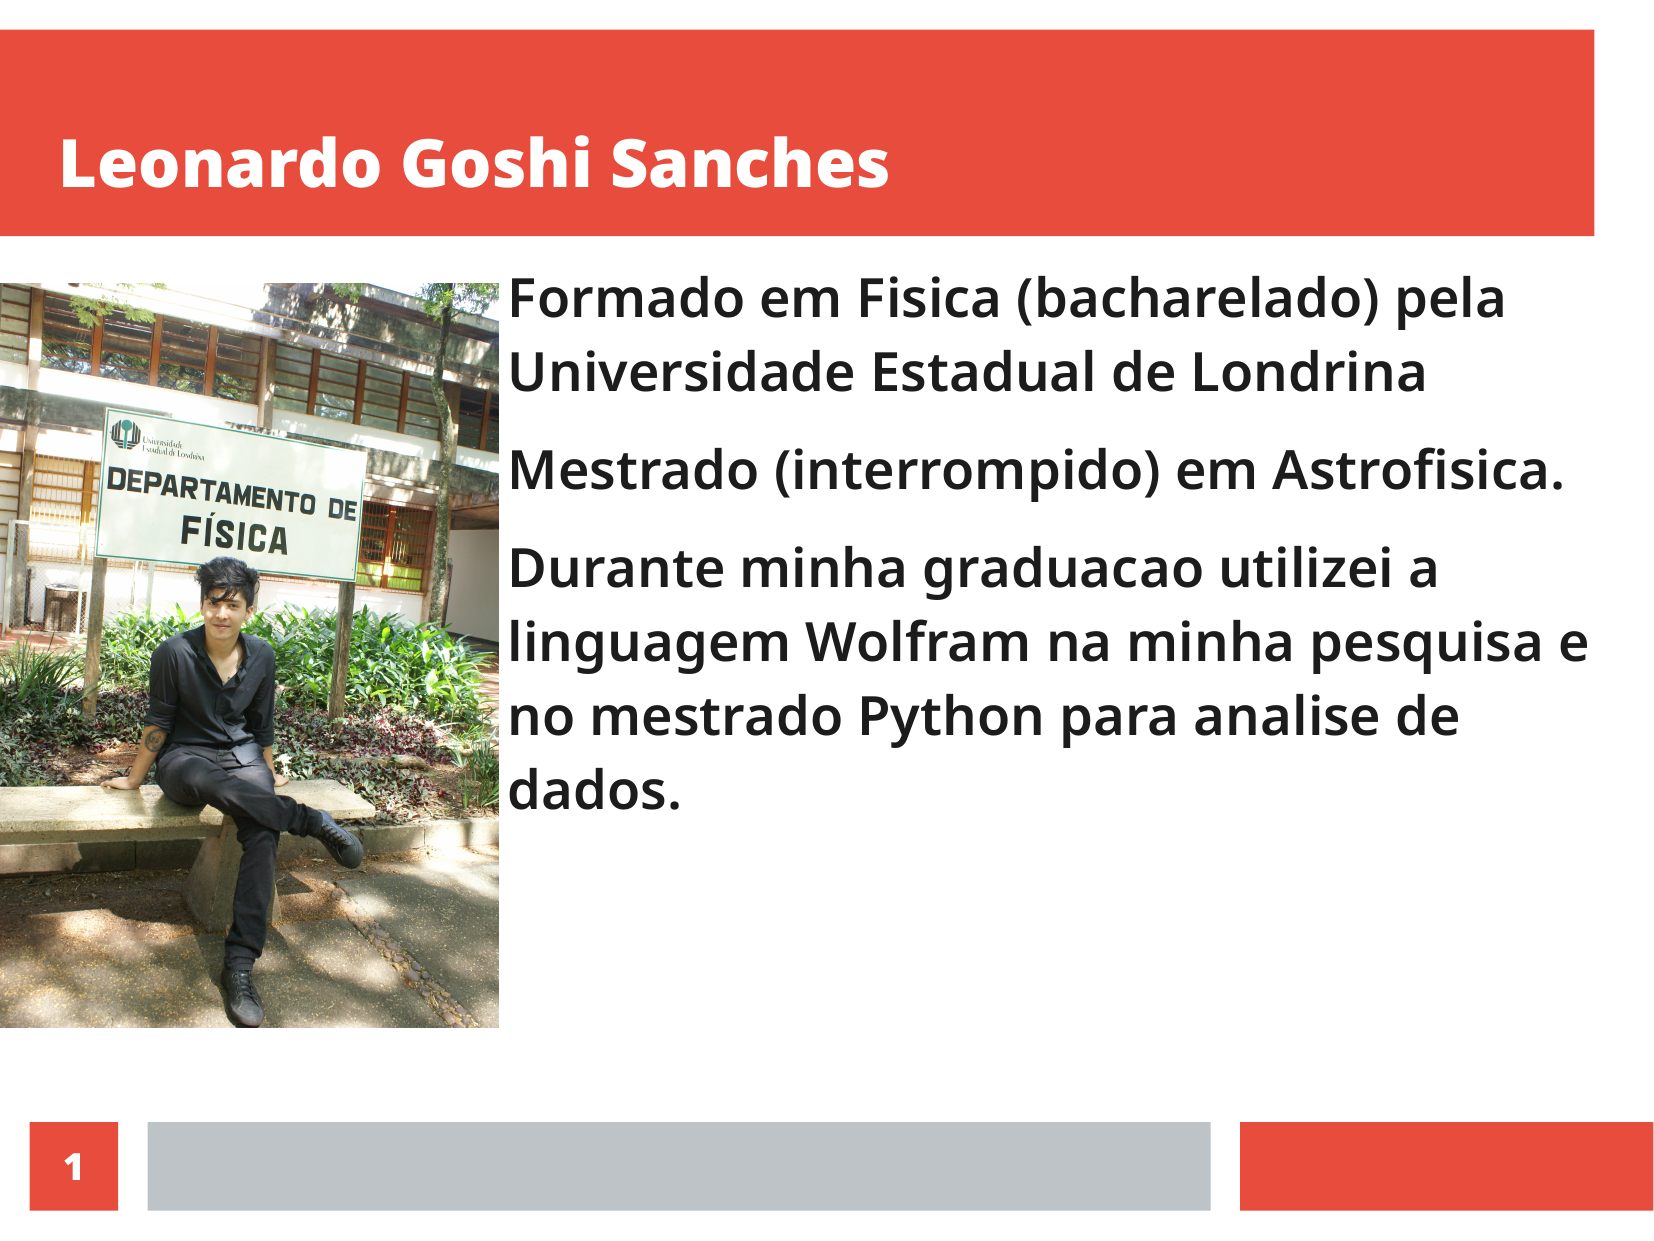

# Leonardo Goshi Sanches
Formado em Fisica (bacharelado) pela Universidade Estadual de Londrina
Mestrado (interrompido) em Astrofisica.
Durante minha graduacao utilizei a linguagem Wolfram na minha pesquisa e no mestrado Python para analise de dados.
1